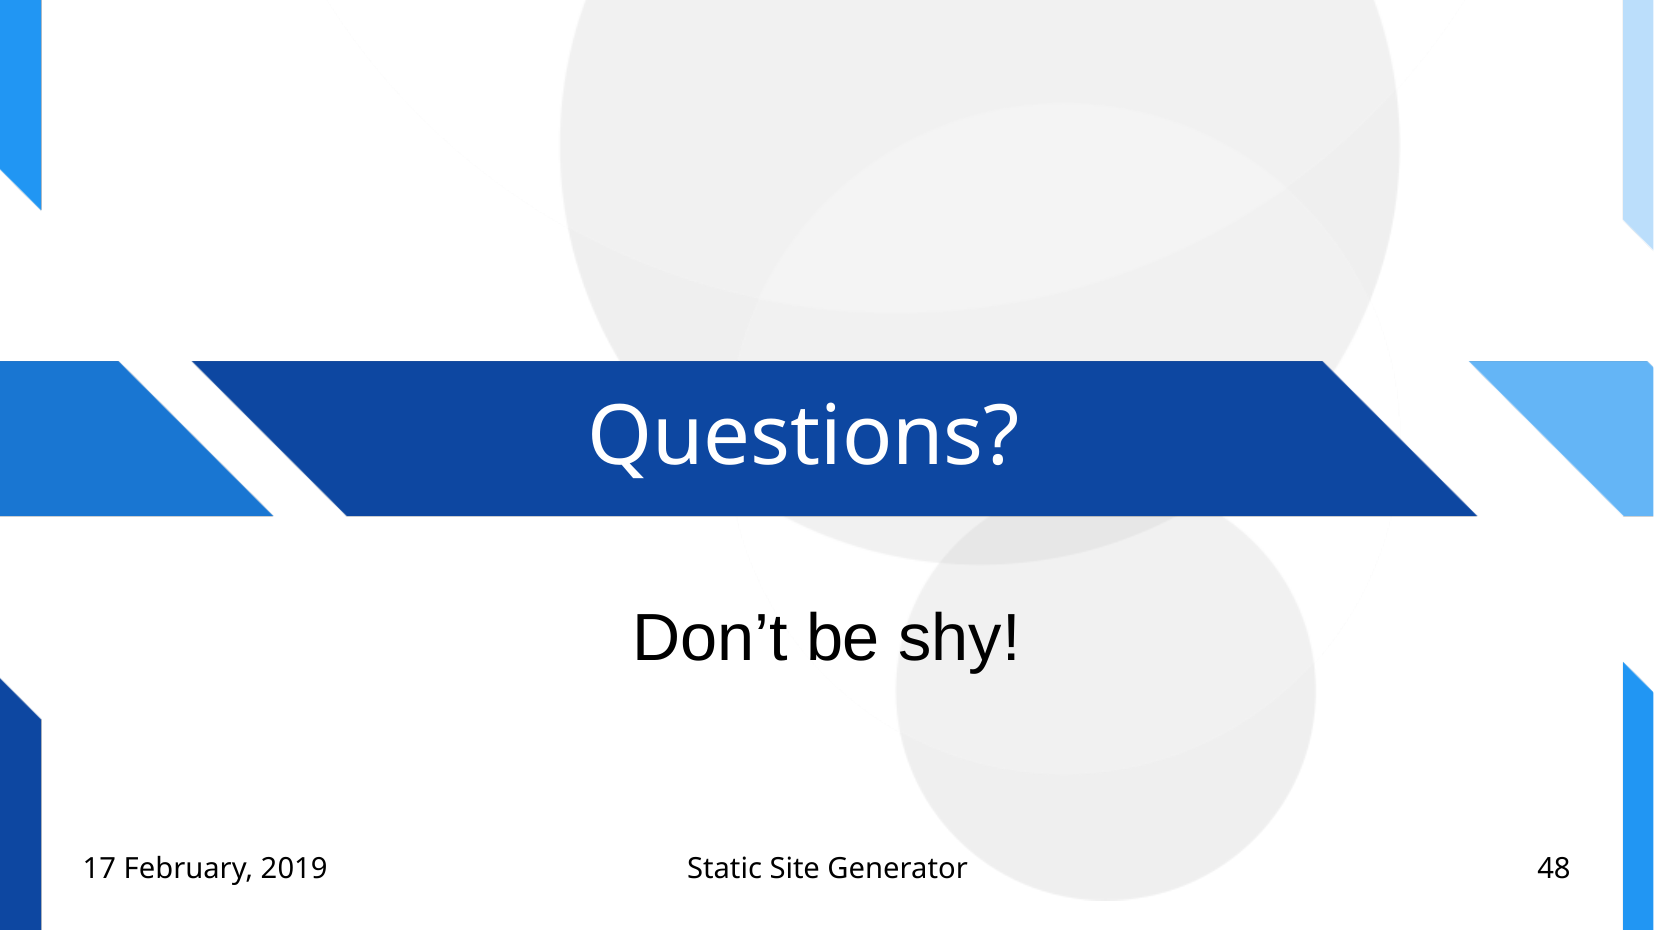

# Questions?
Don’t be shy!
17 February, 2019
Static Site Generator
48